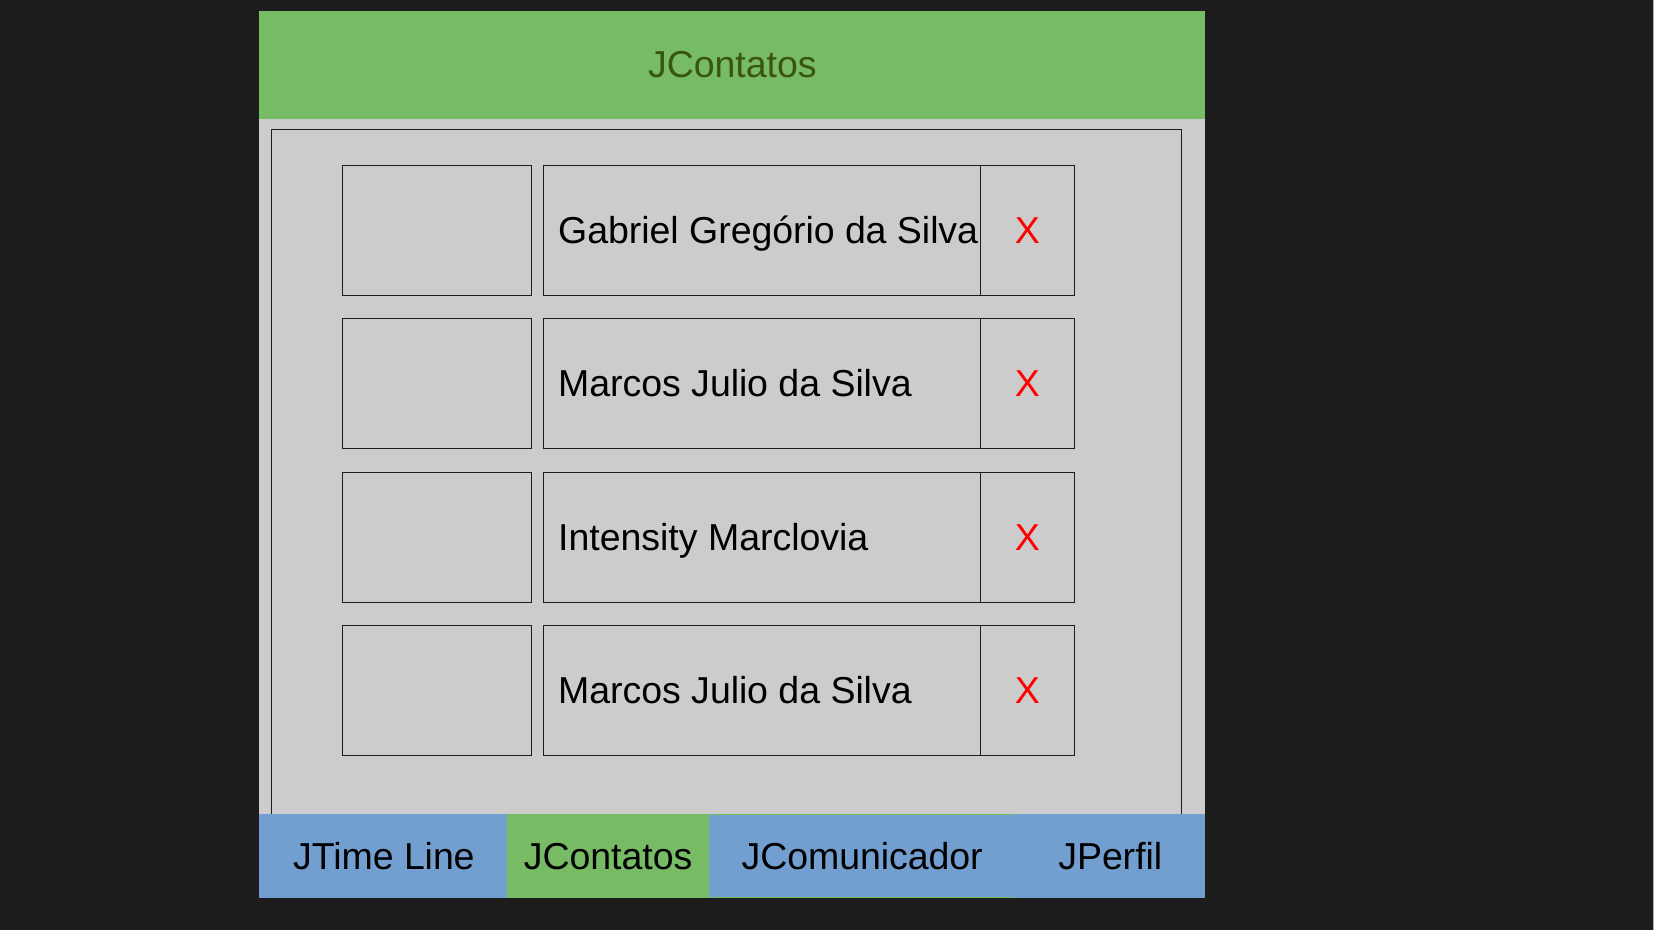

JContatos
Gabriel Gregório da Silva
X
Marcos Julio da Silva
X
Intensity Marclovia
X
Marcos Julio da Silva
X
JTime Line
JContatos
JComunicador
JPerfil